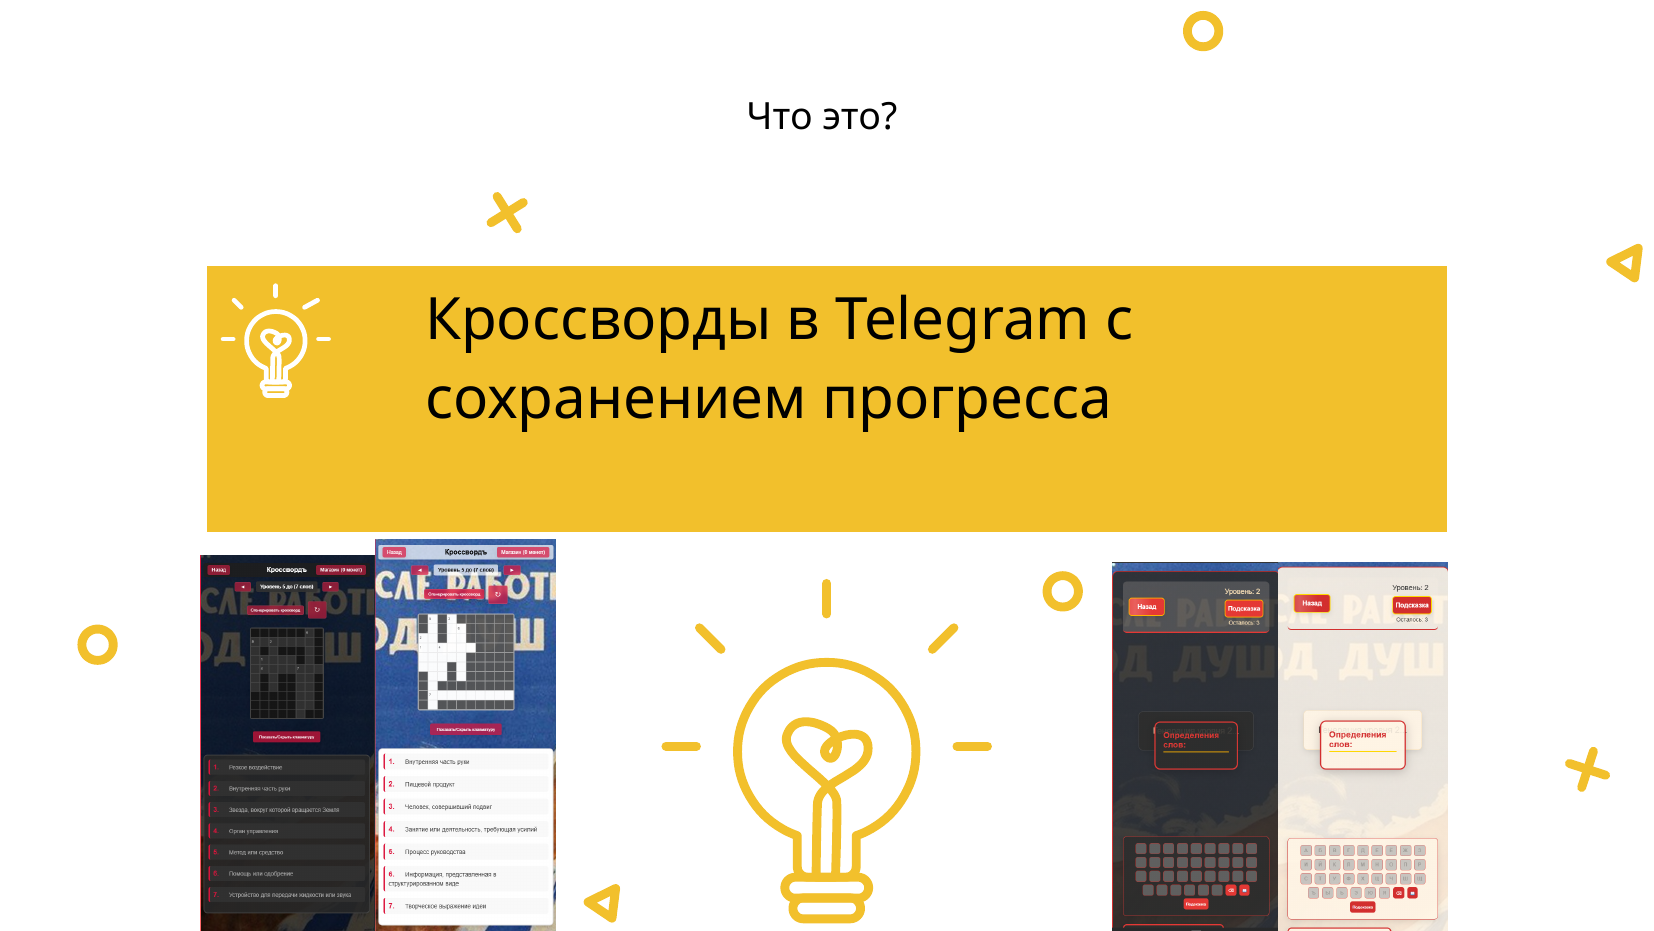

# Что это?
Кроссворды в Telegram с сохранением прогресса